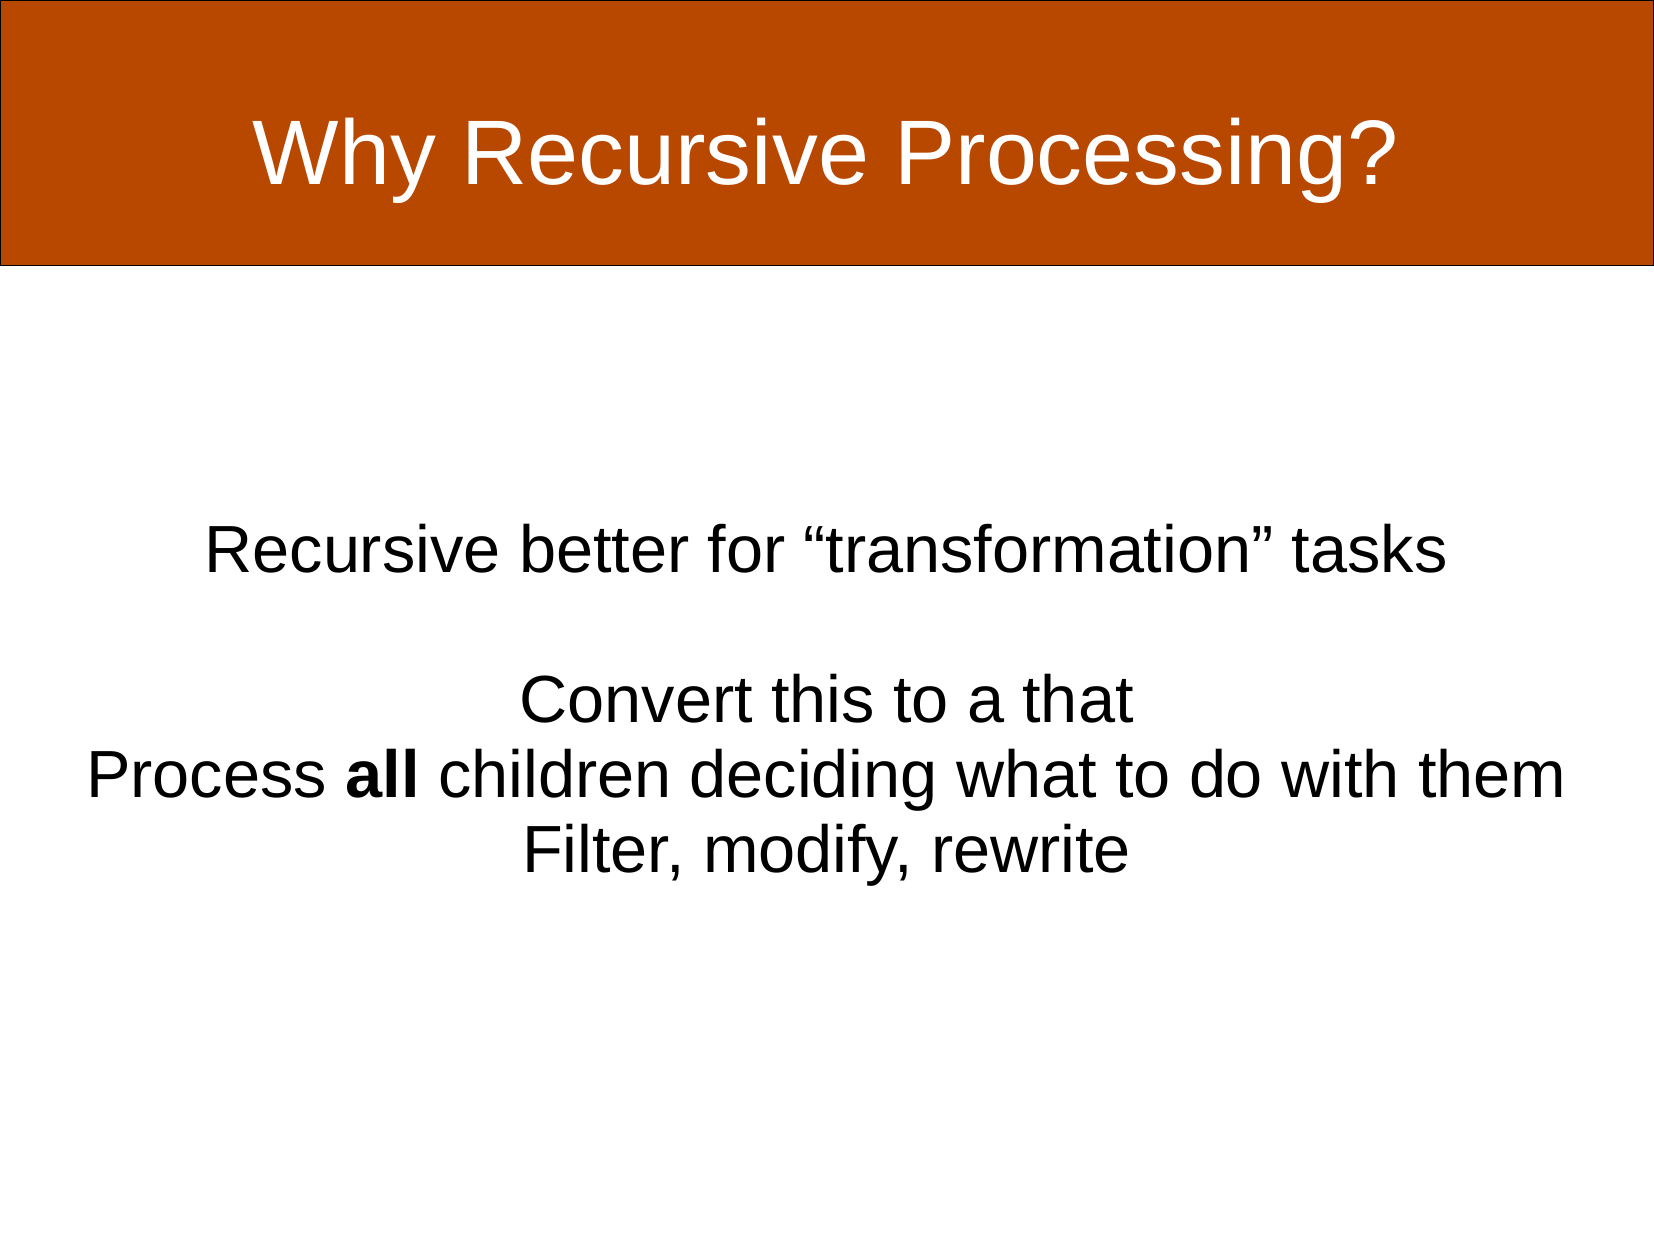

# Why Recursive Processing?
Recursive better for “transformation” tasks
Convert this to a that
Process all children deciding what to do with them
Filter, modify, rewrite